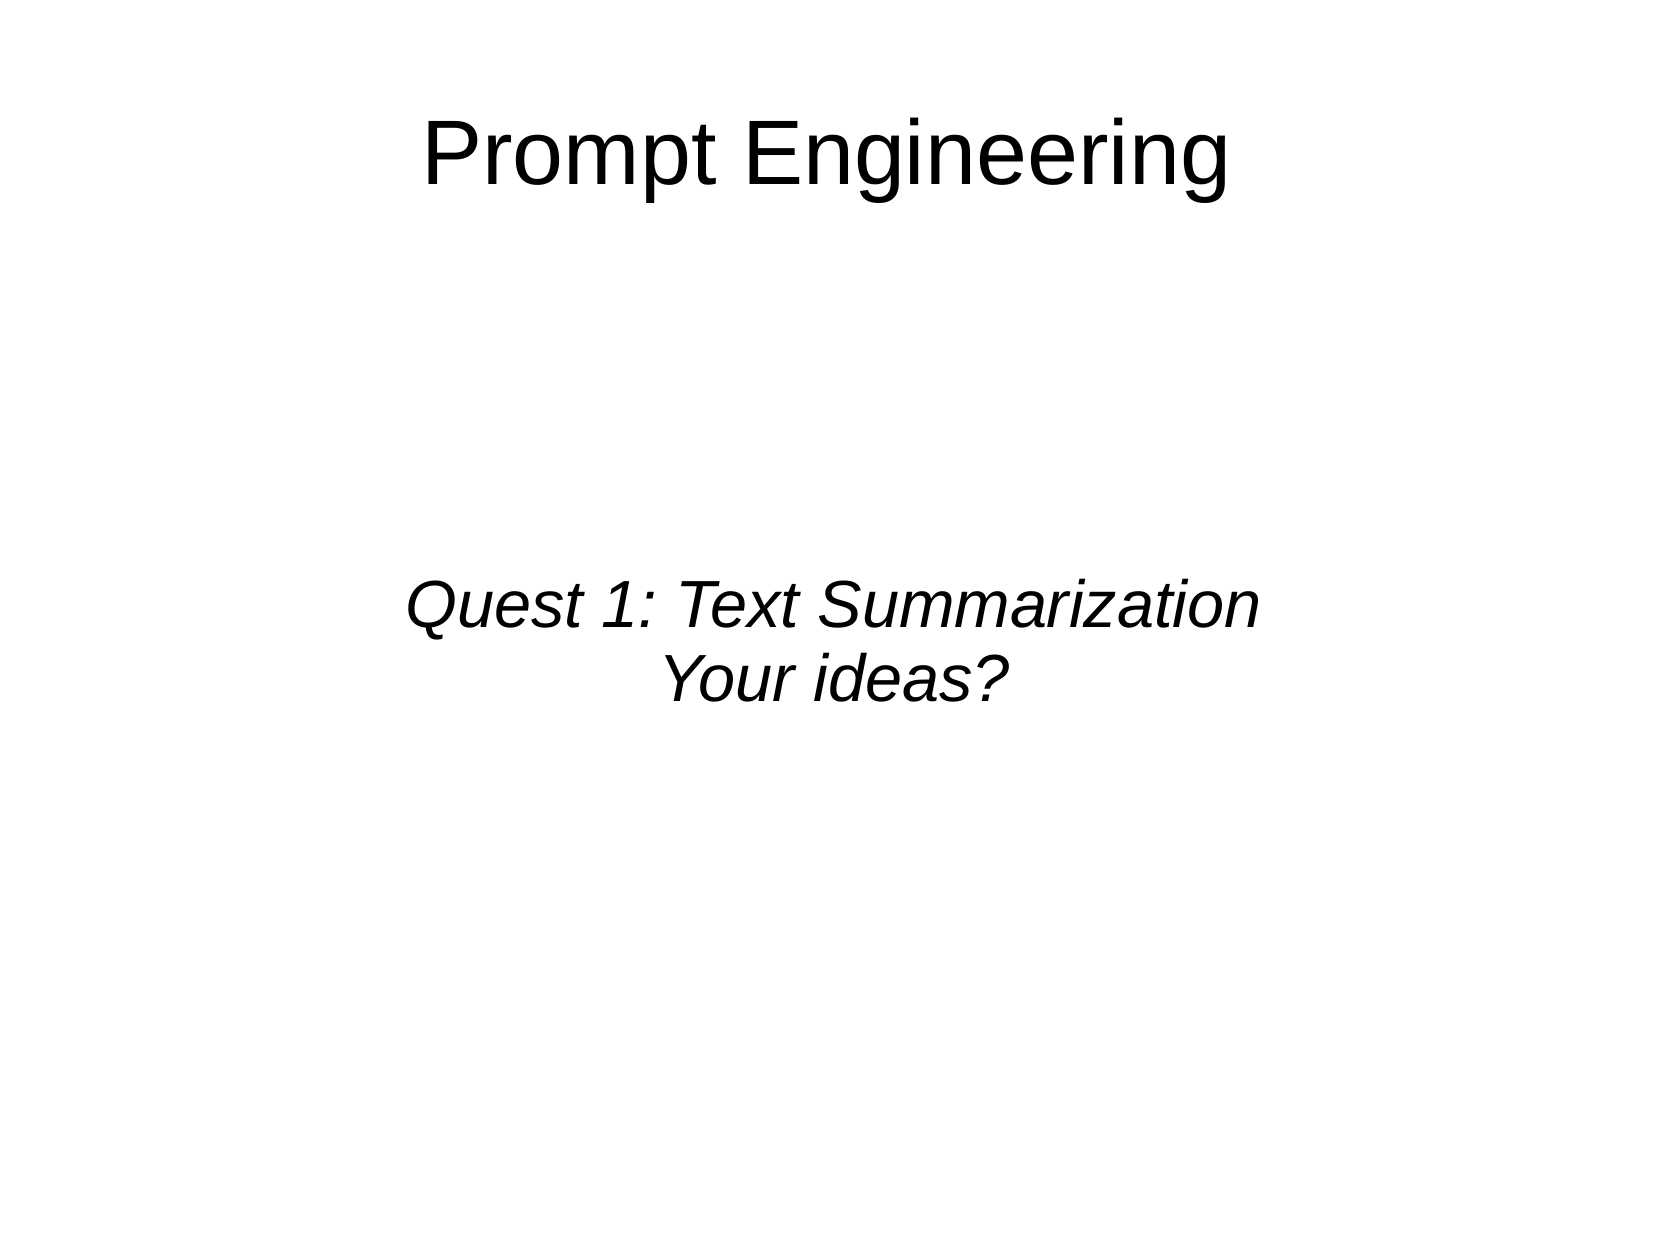

# Prompt Engineering
Quest 1: Text Summarization
Your ideas?